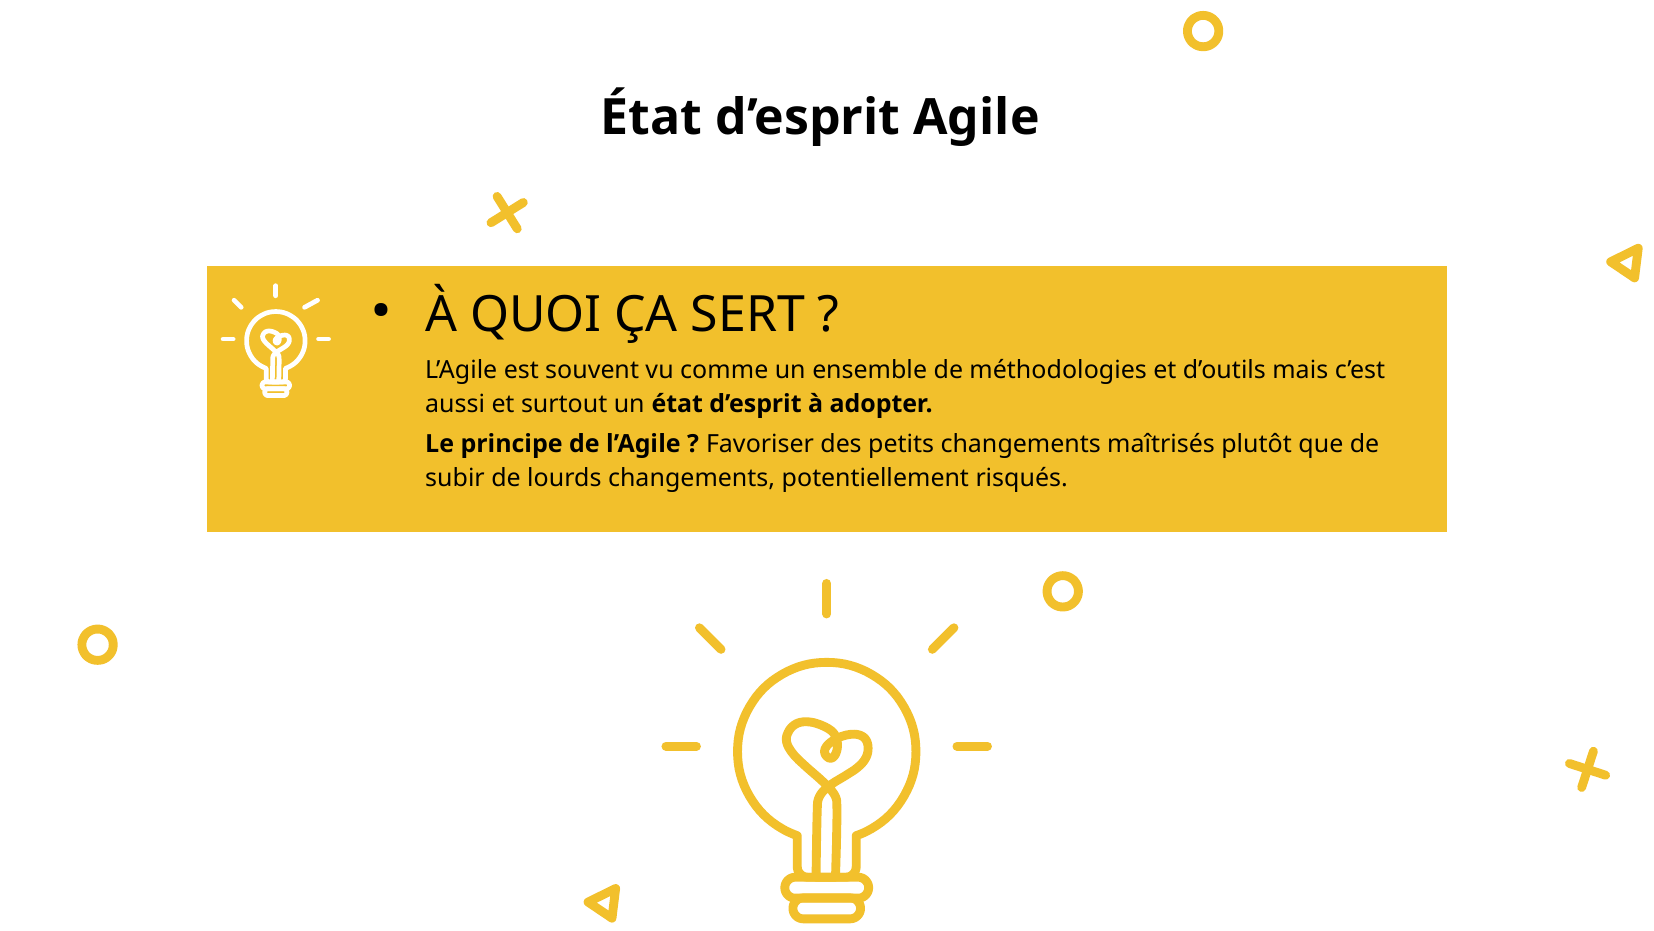

# État d’esprit Agile
À QUOI ÇA SERT ?
L’Agile est souvent vu comme un ensemble de méthodologies et d’outils mais c’est aussi et surtout un état d’esprit à adopter.
Le principe de l’Agile ? Favoriser des petits changements maîtrisés plutôt que de subir de lourds changements, potentiellement risqués.